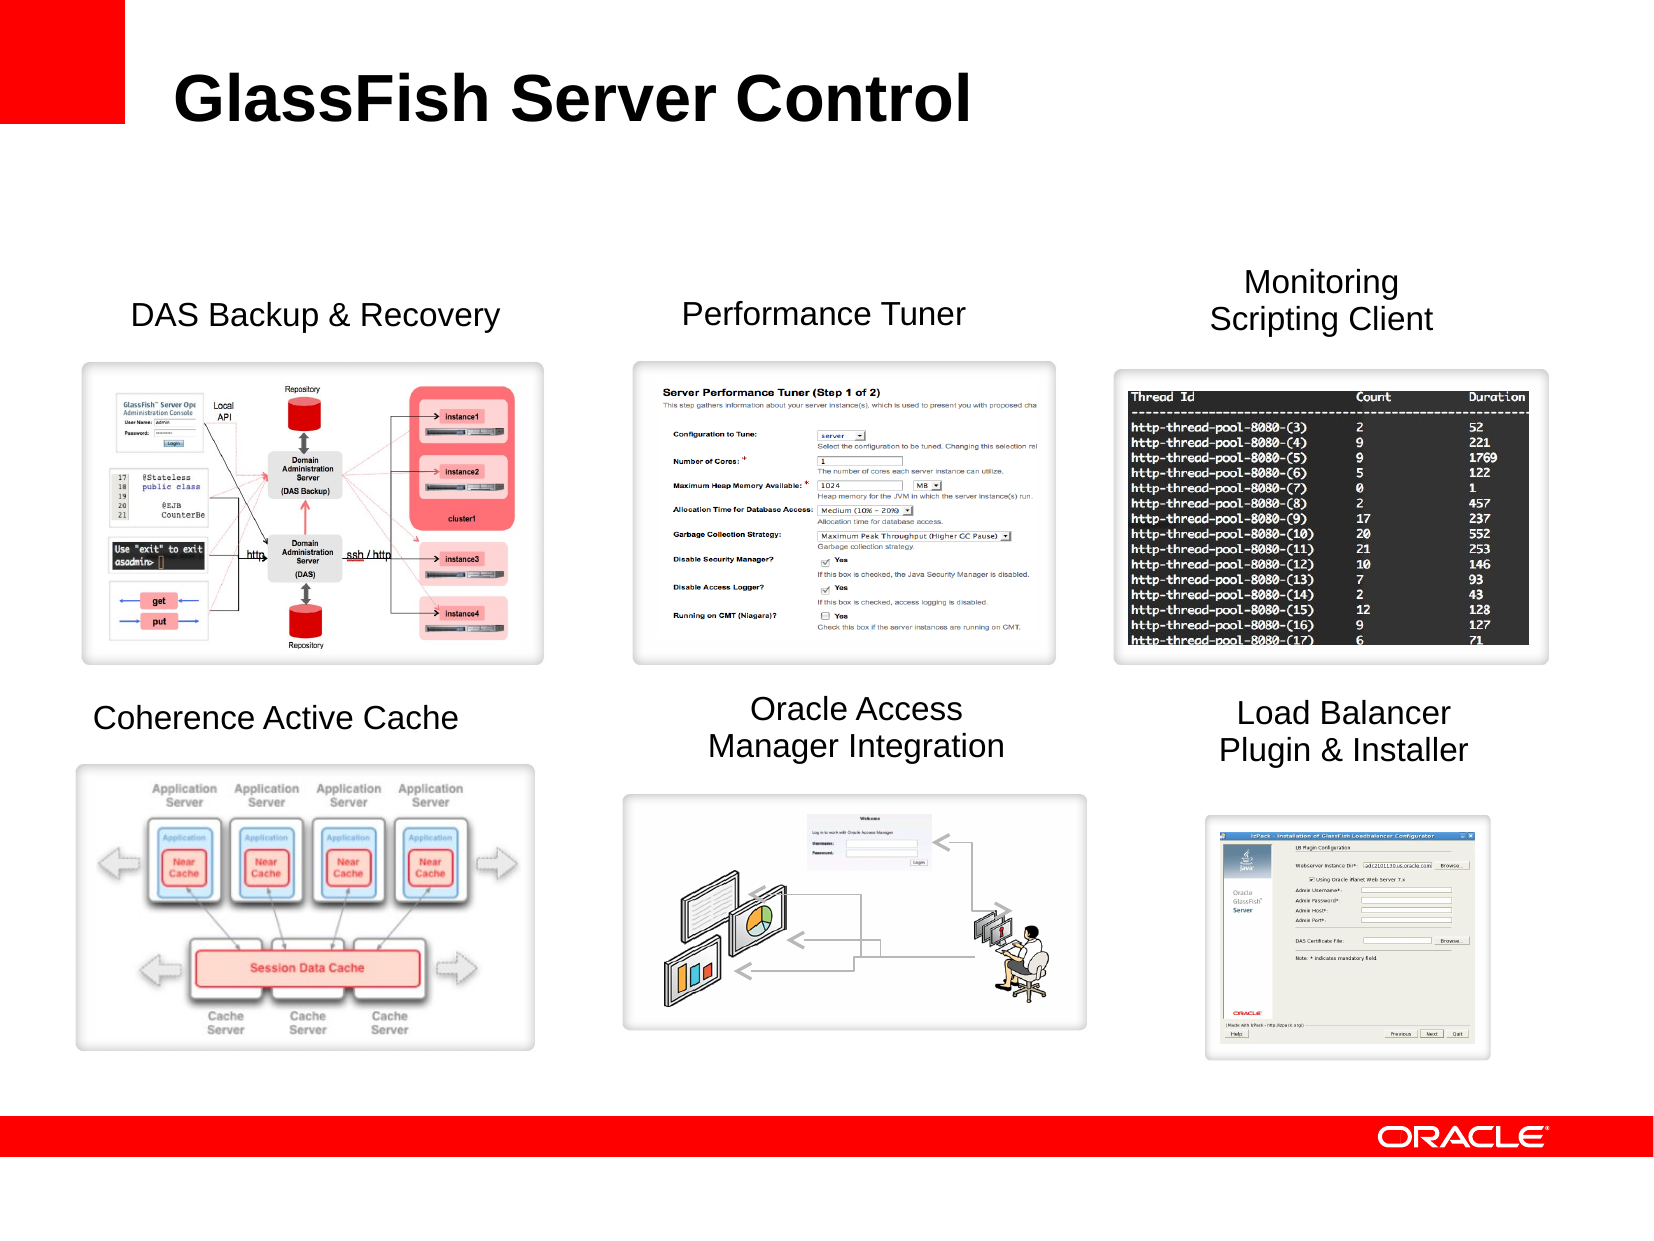

# GlassFish Server Control
Monitoring
Scripting Client
Performance Tuner
DAS Backup & Recovery
Oracle Access
Manager Integration
Load Balancer
Plugin & Installer
Coherence Active Cache